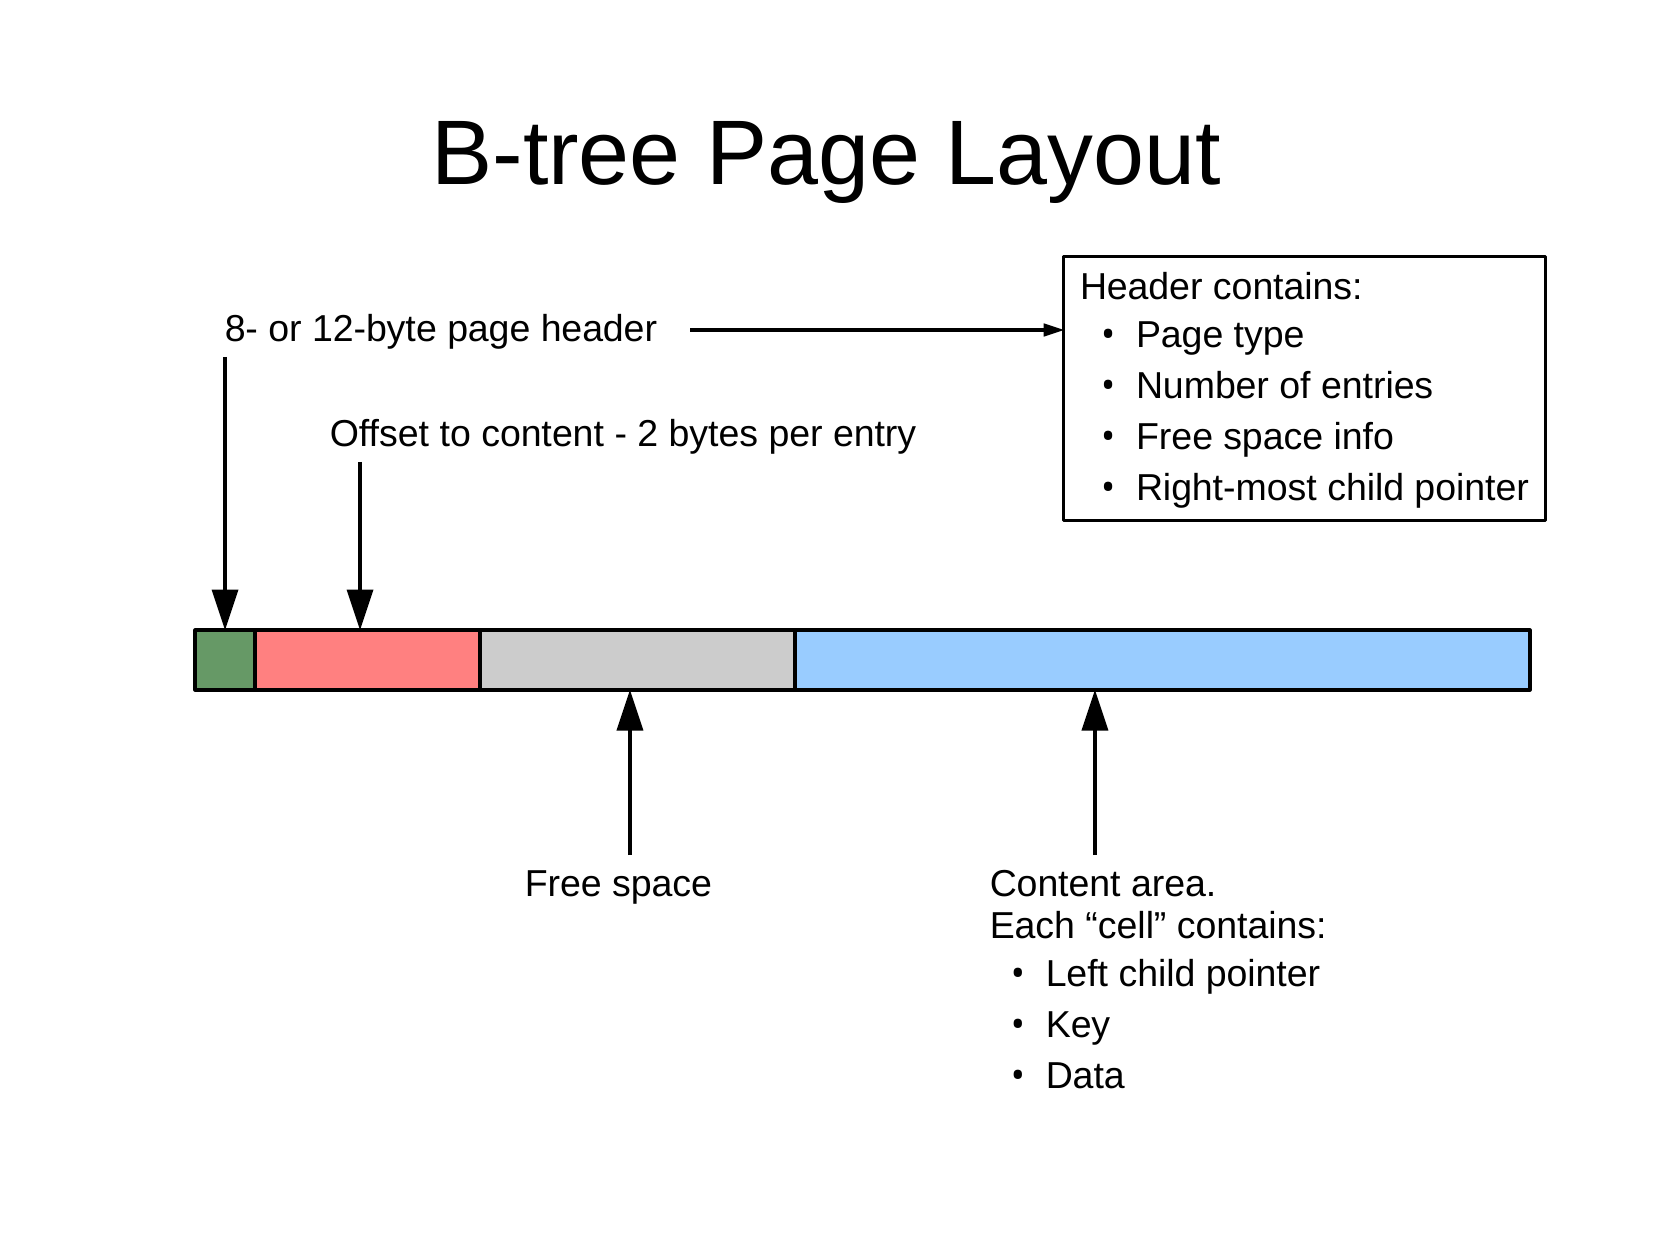

# B-tree Page Layout
Header contains:
 • Page type
 • Number of entries
 • Free space info
 • Right-most child pointer
8- or 12-byte page header
Offset to content - 2 bytes per entry
Free space
Content area.
Each “cell” contains:
 • Left child pointer
 • Key
 • Data